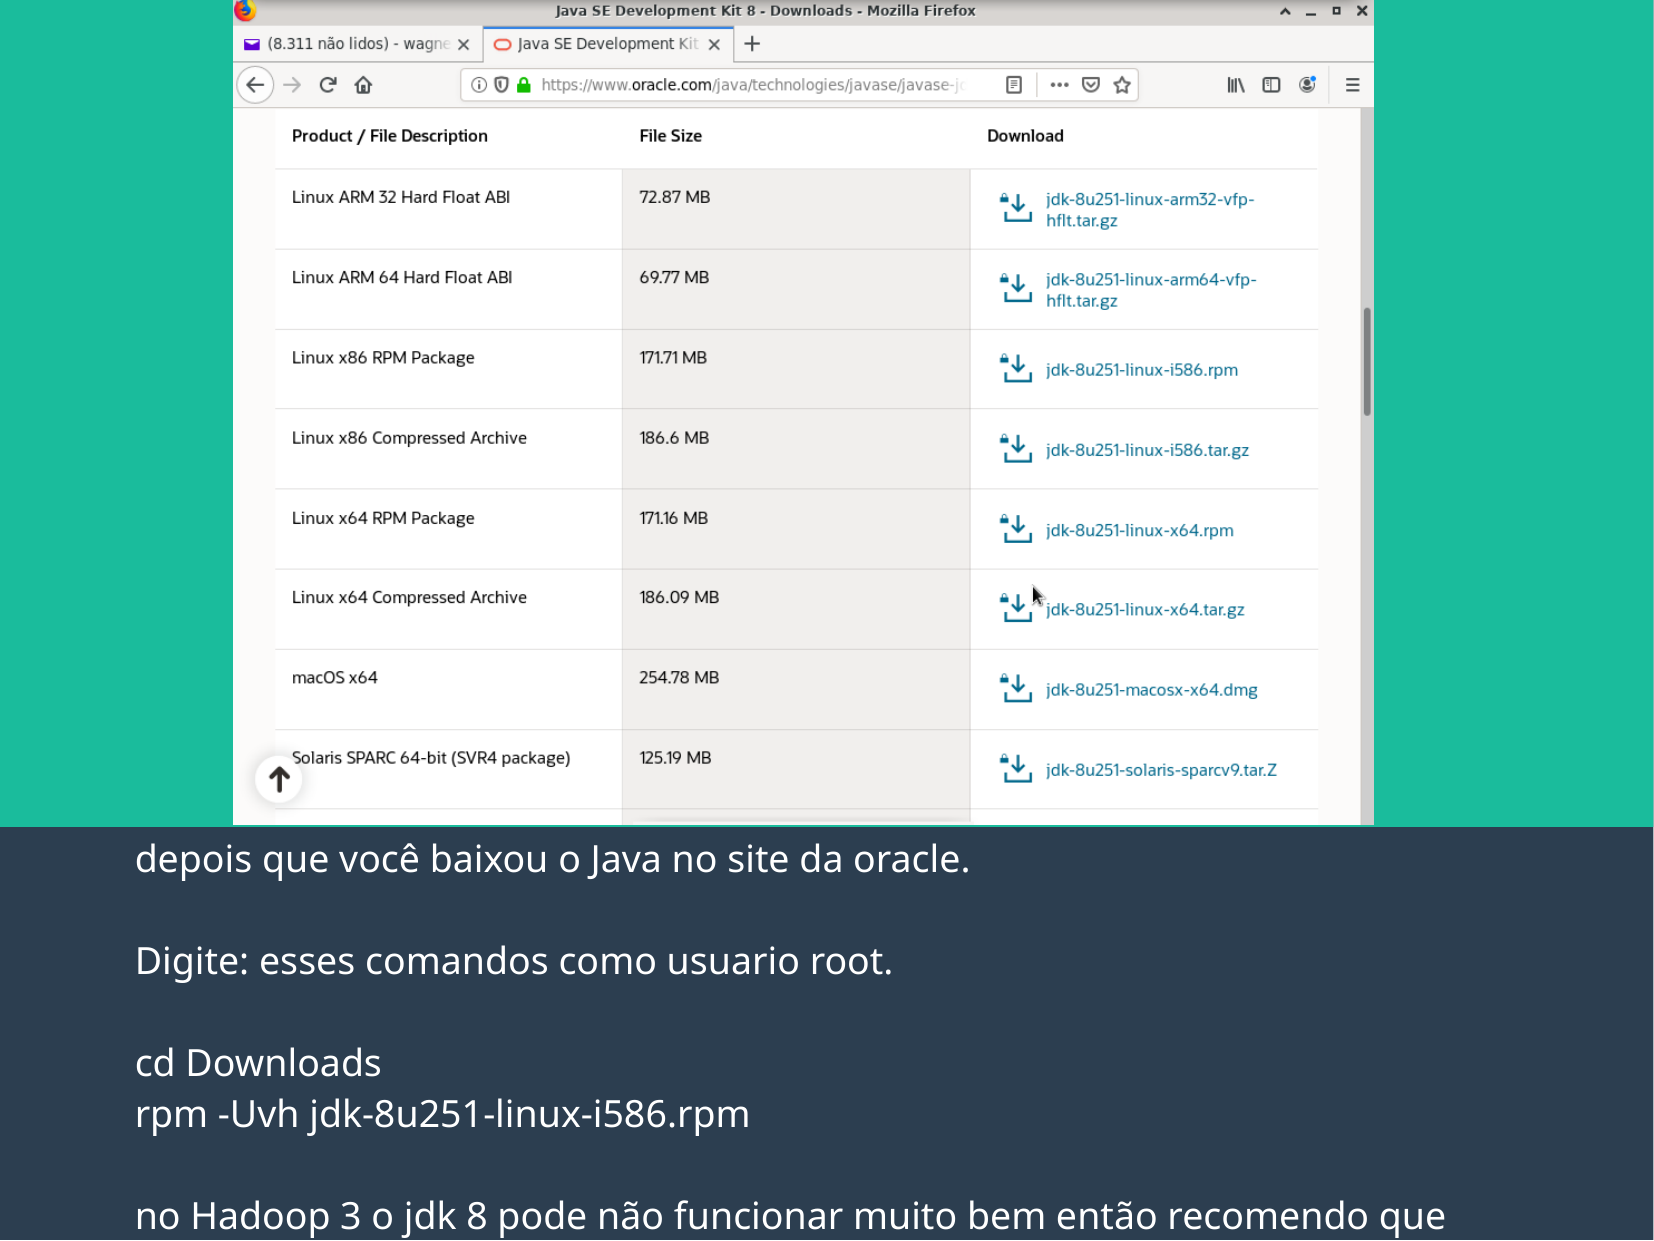

depois que você baixou o Java no site da oracle.
Digite: esses comandos como usuario root.
cd Downloads
rpm -Uvh jdk-8u251-linux-i586.rpm
no Hadoop 3 o jdk 8 pode não funcionar muito bem então recomendo que baixe a versão 11 do java no site da oracle.